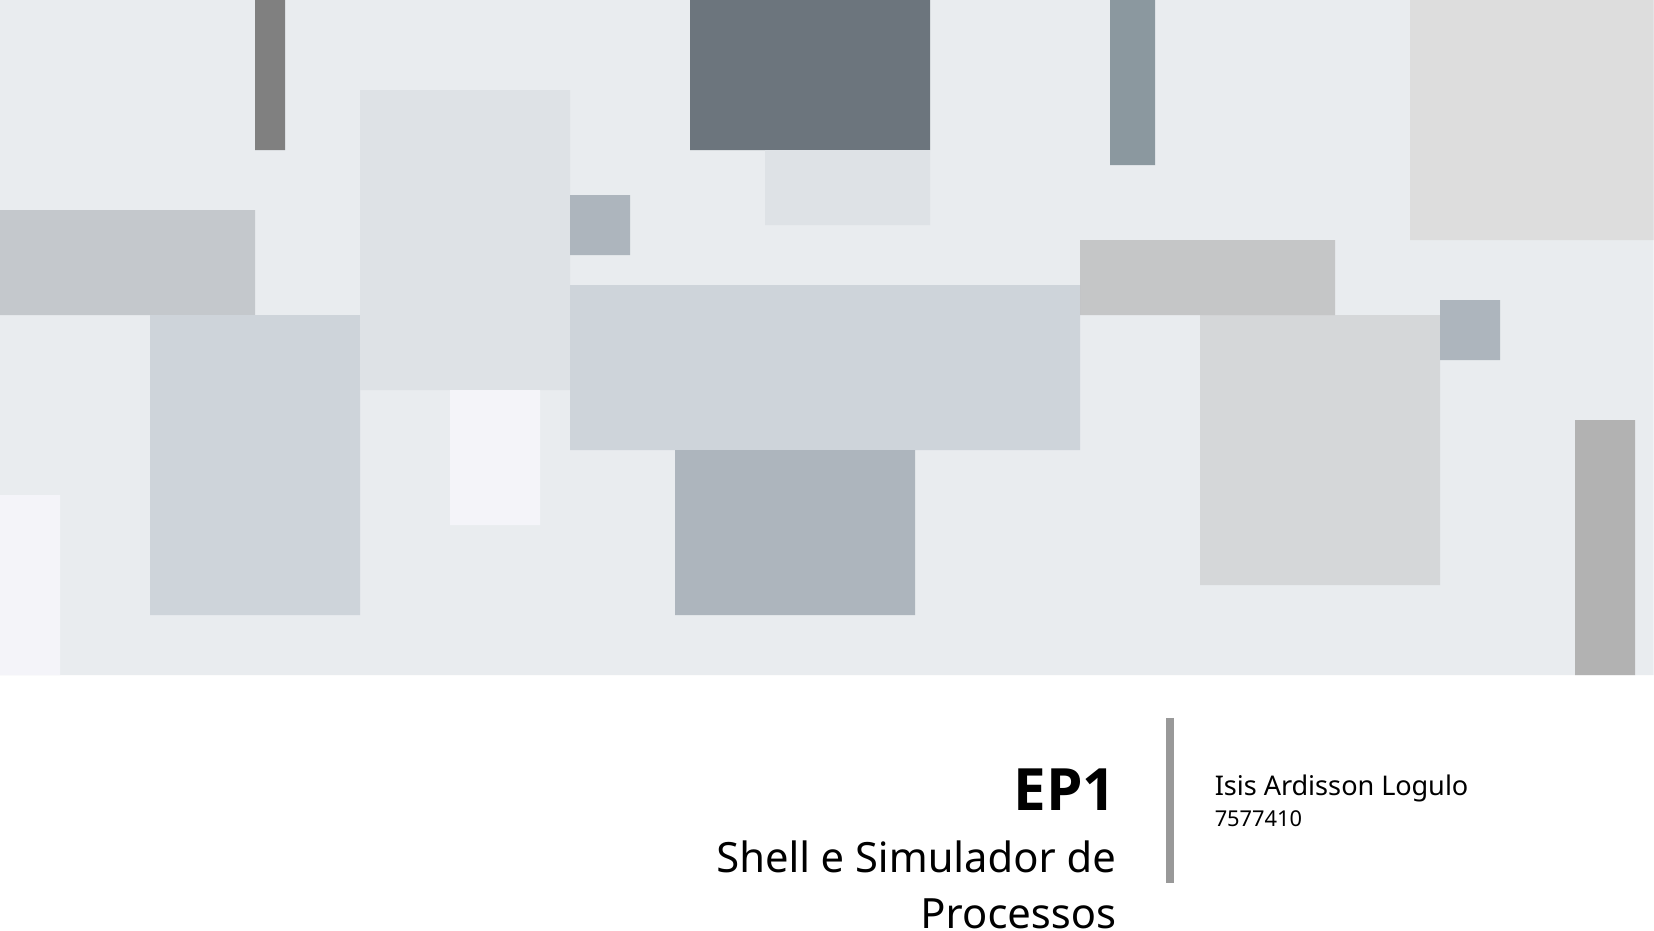

EP1
Shell e Simulador de Processos
Isis Ardisson Logulo
7577410